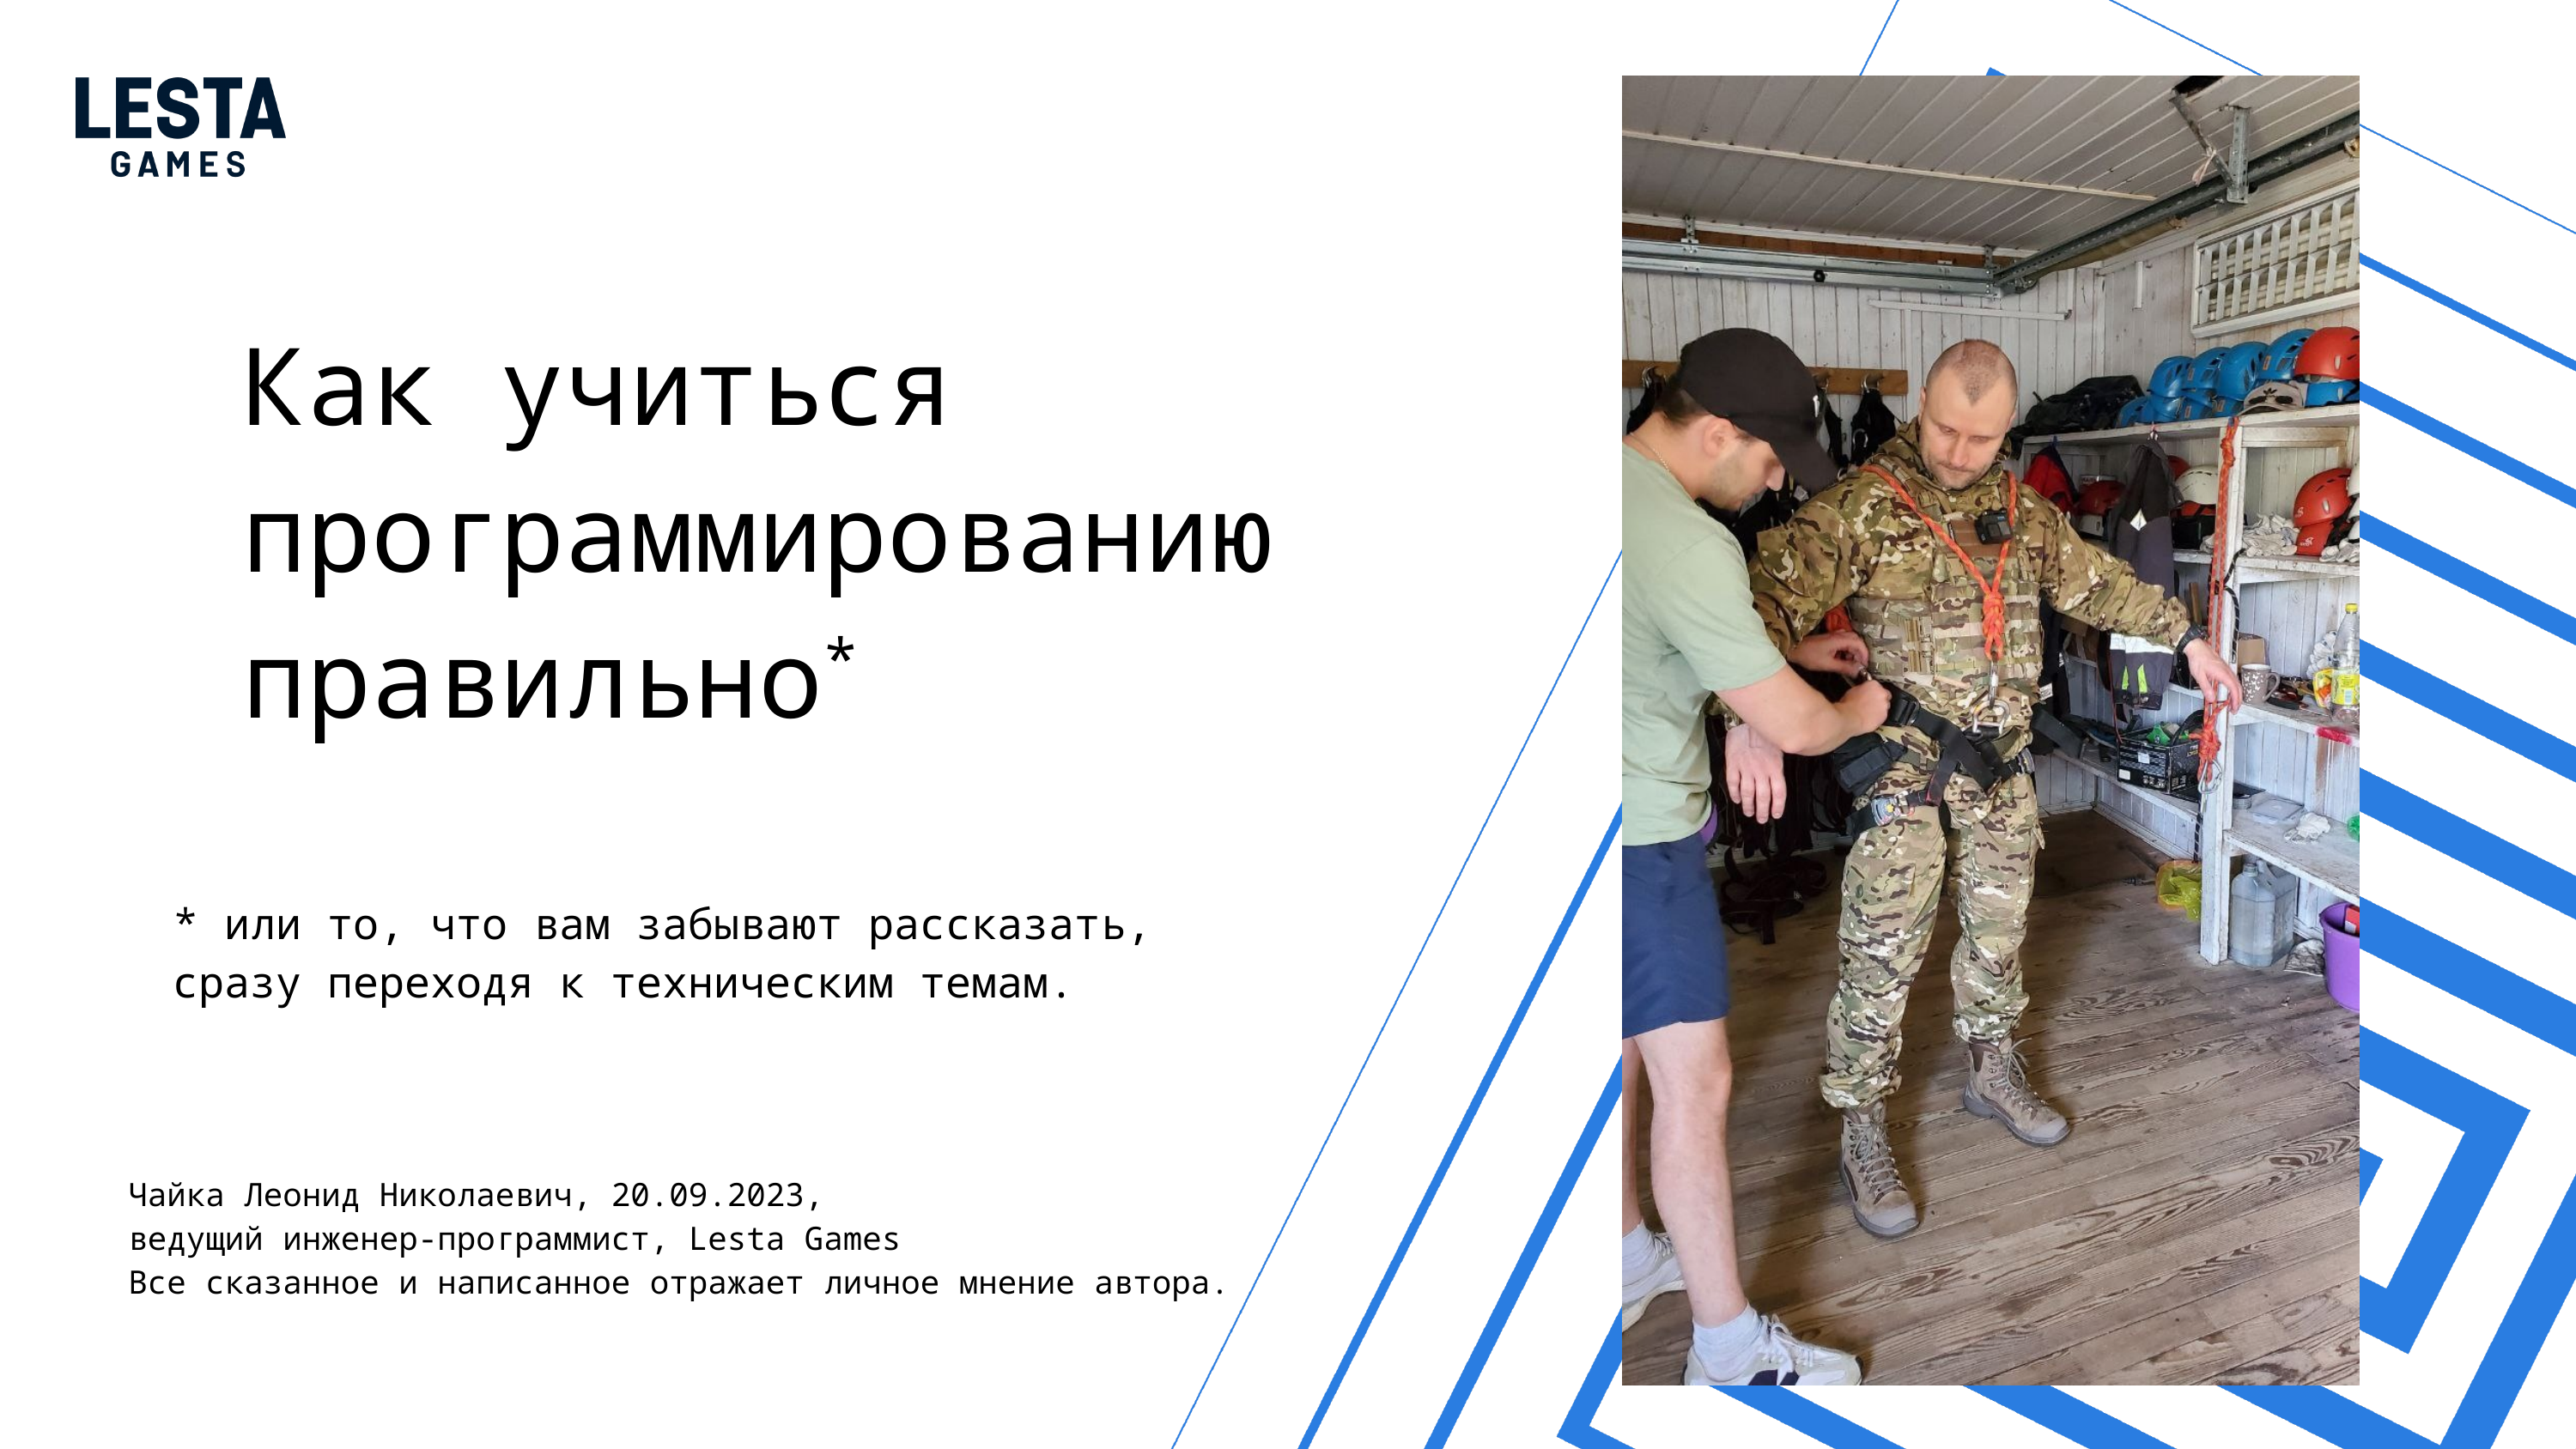

Как учиться программированию правильно*
* или то, что вам забывают рассказать, сразу переходя к техническим темам.
Чайка Леонид Николаевич, 20.09.2023,
ведущий инженер-программист, Lesta Games
Все сказанное и написанное отражает личное мнение автора.